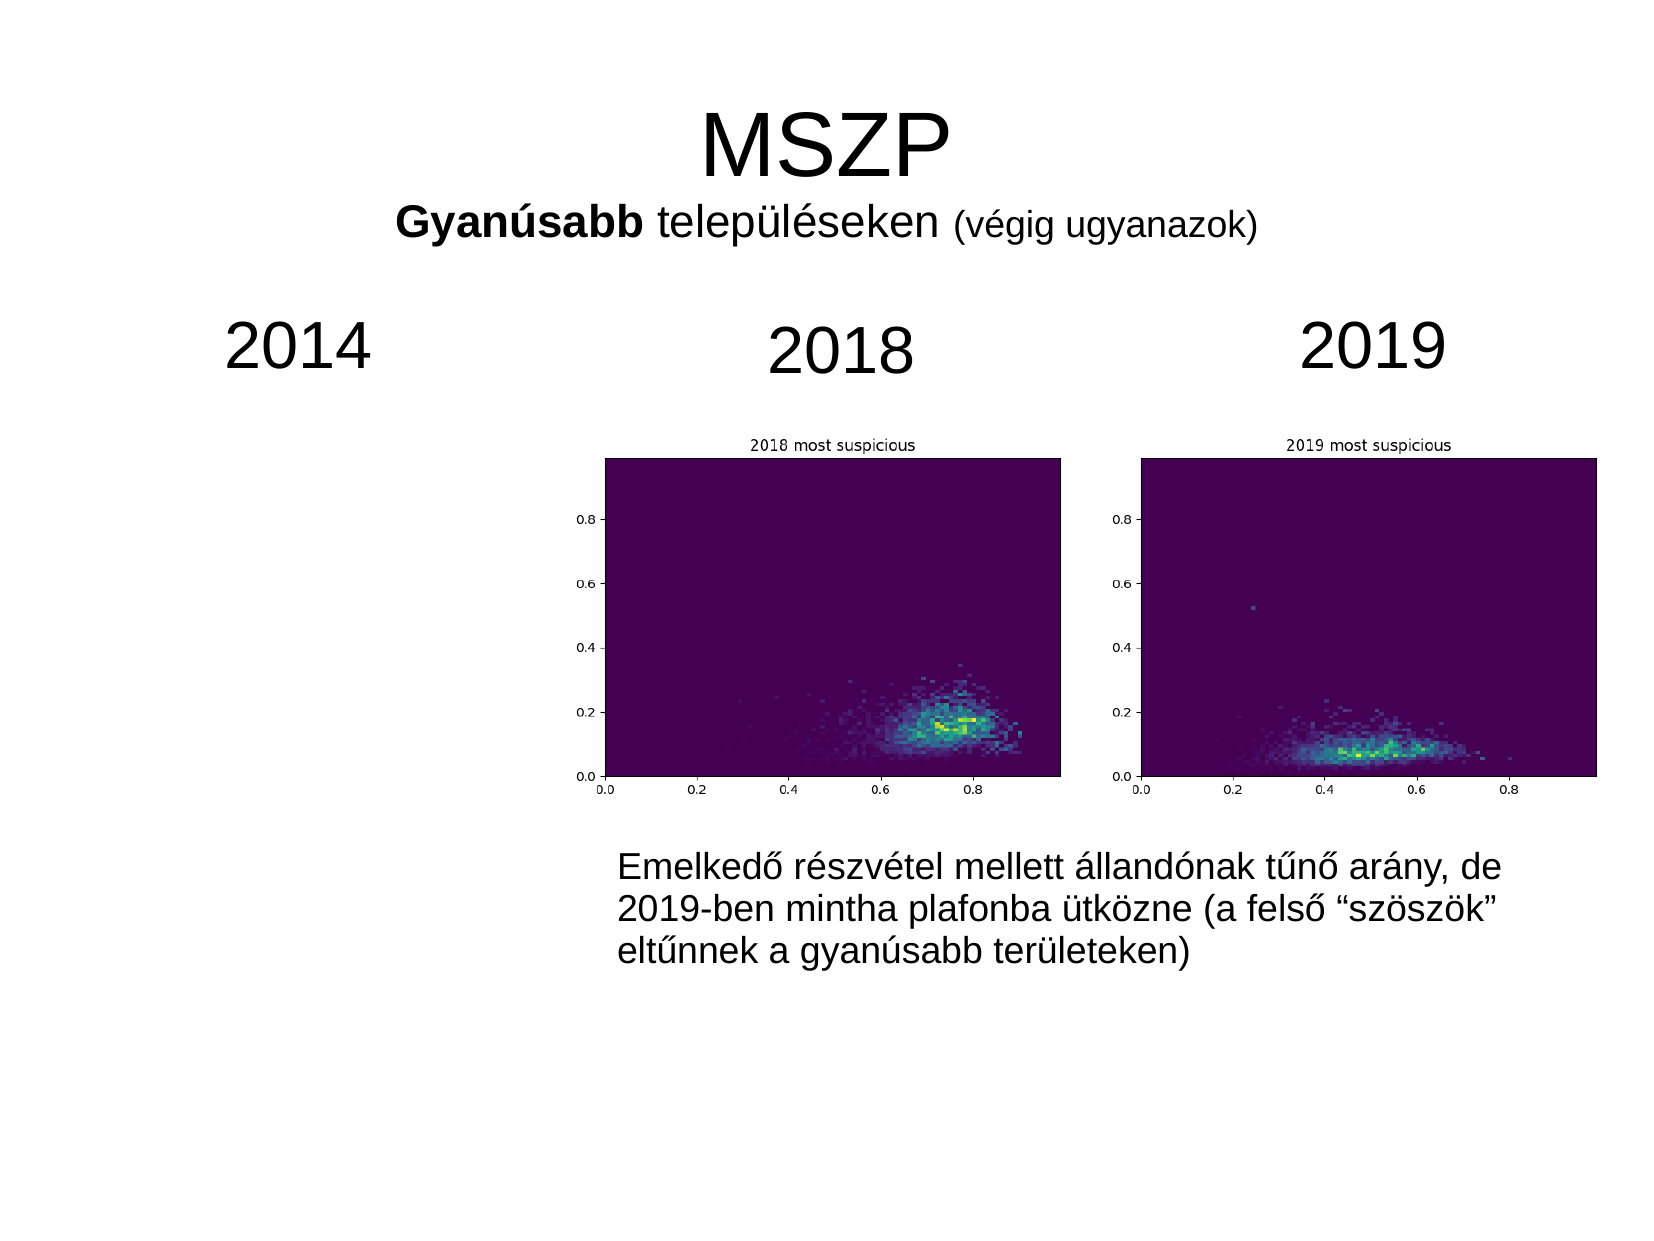

# MSZP Gyanúsabb településeken (végig ugyanazok)
2014
2019
2018
Emelkedő részvétel mellett állandónak tűnő arány, de 2019-ben mintha plafonba ütközne (a felső “szöszök” eltűnnek a gyanúsabb területeken)